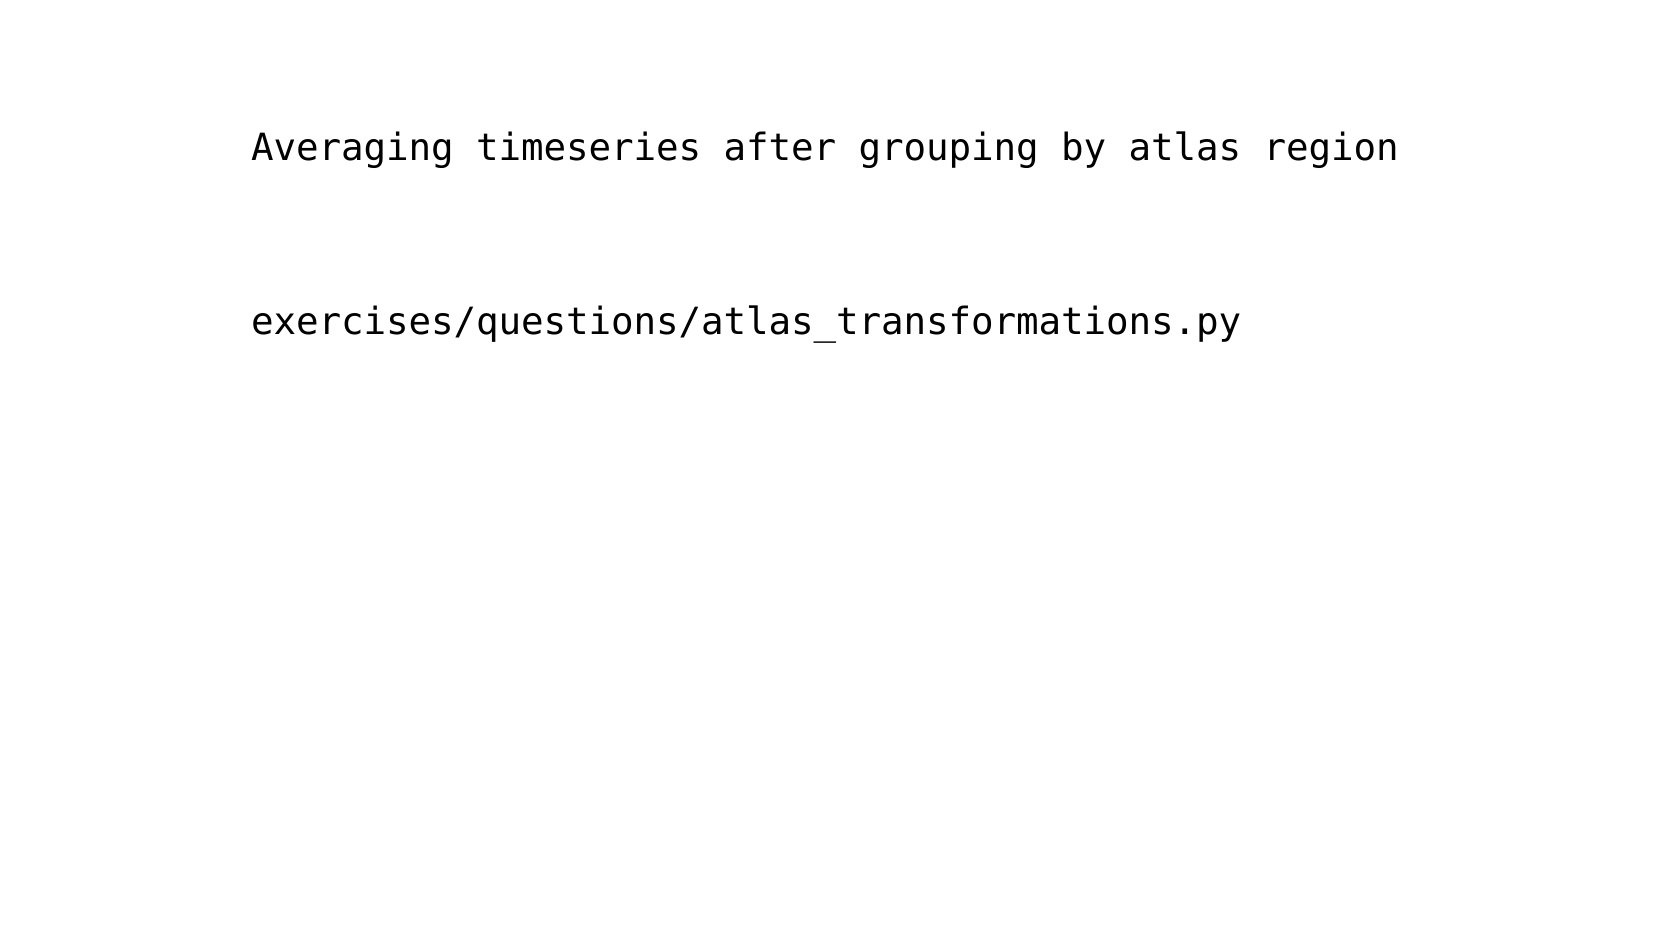

Averaging timeseries after grouping by atlas region
exercises/questions/atlas_transformations.py